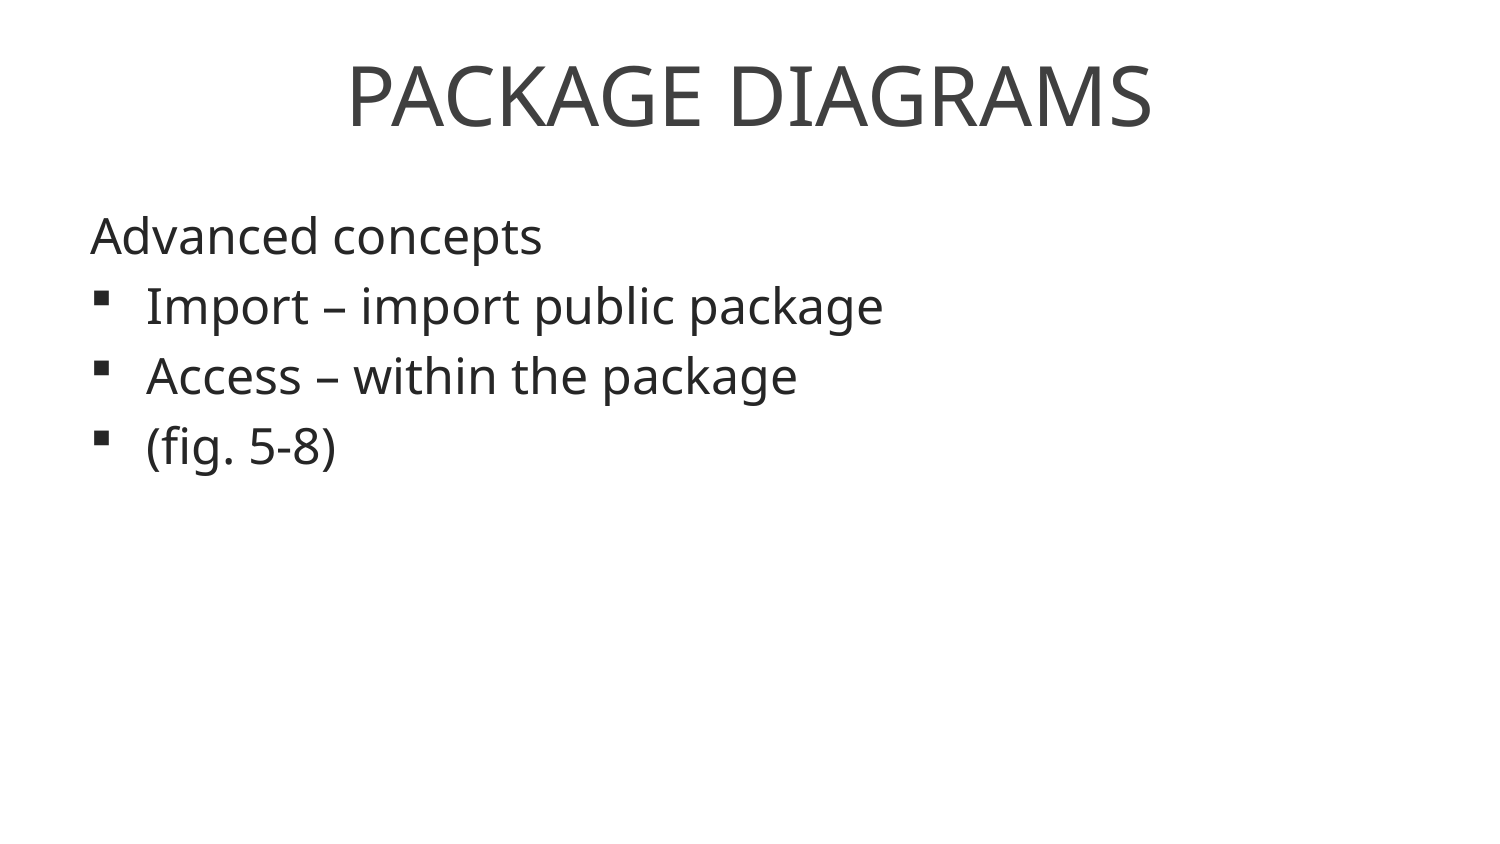

# Package diagrams
Advanced concepts
Import – import public package
Access – within the package
(fig. 5-8)